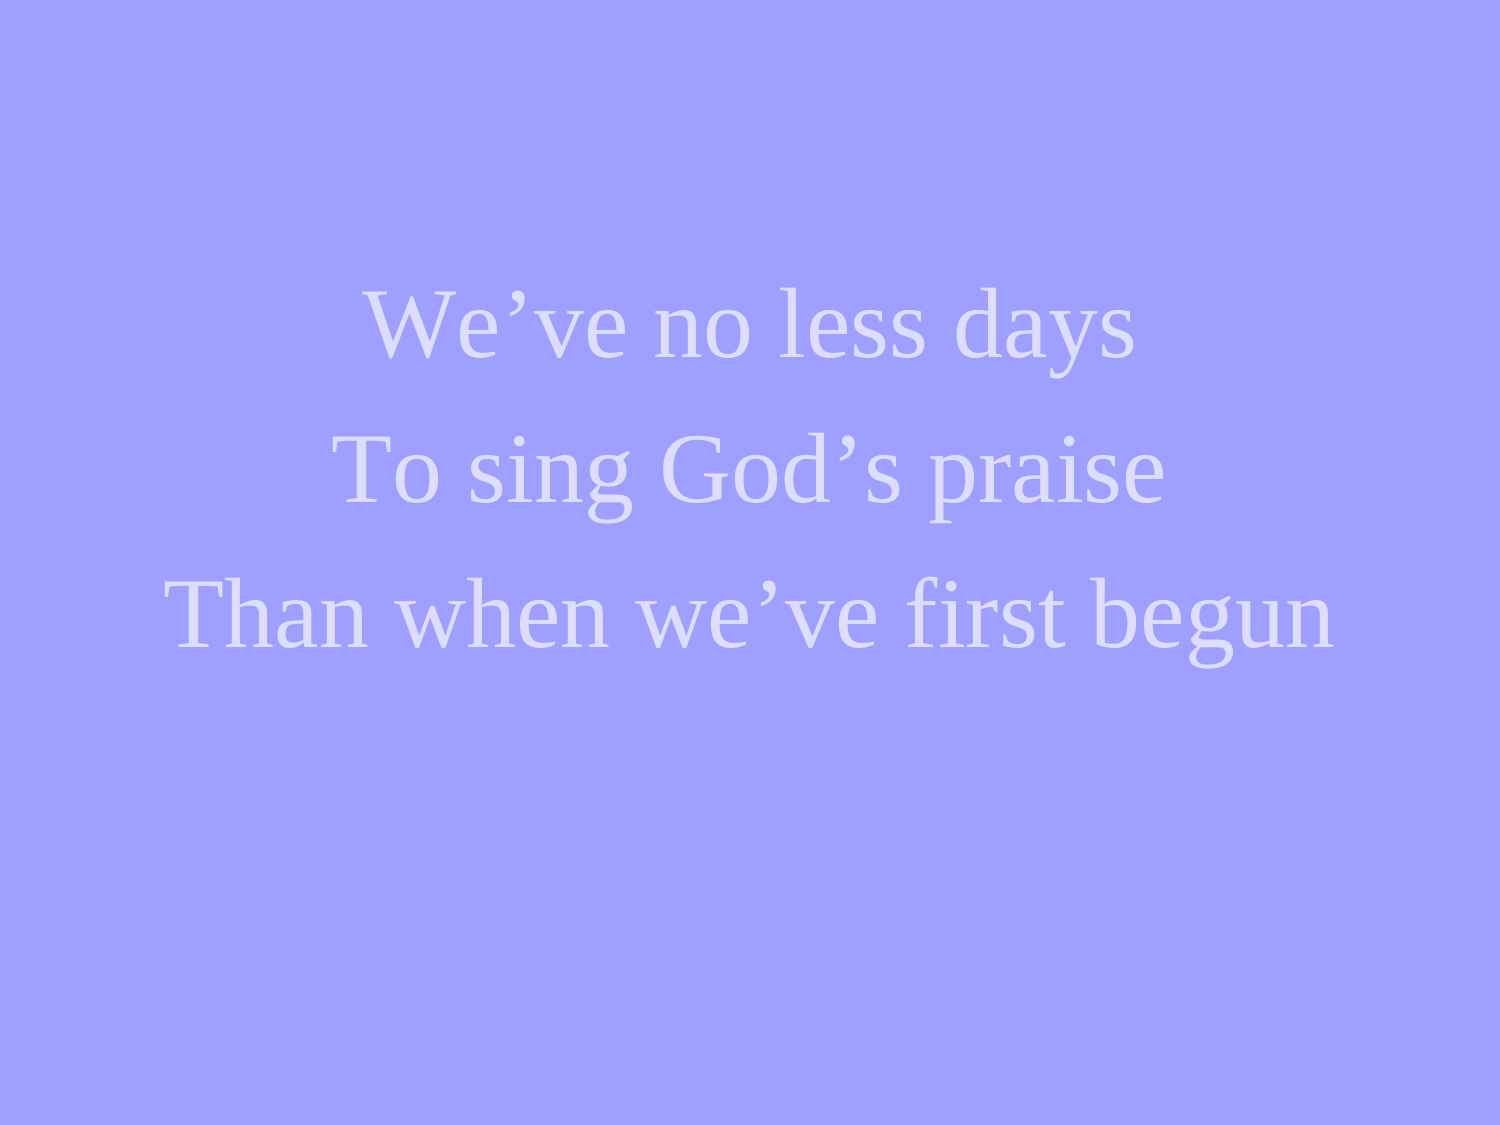

# We’ve no less days
To sing God’s praise
Than when we’ve first begun